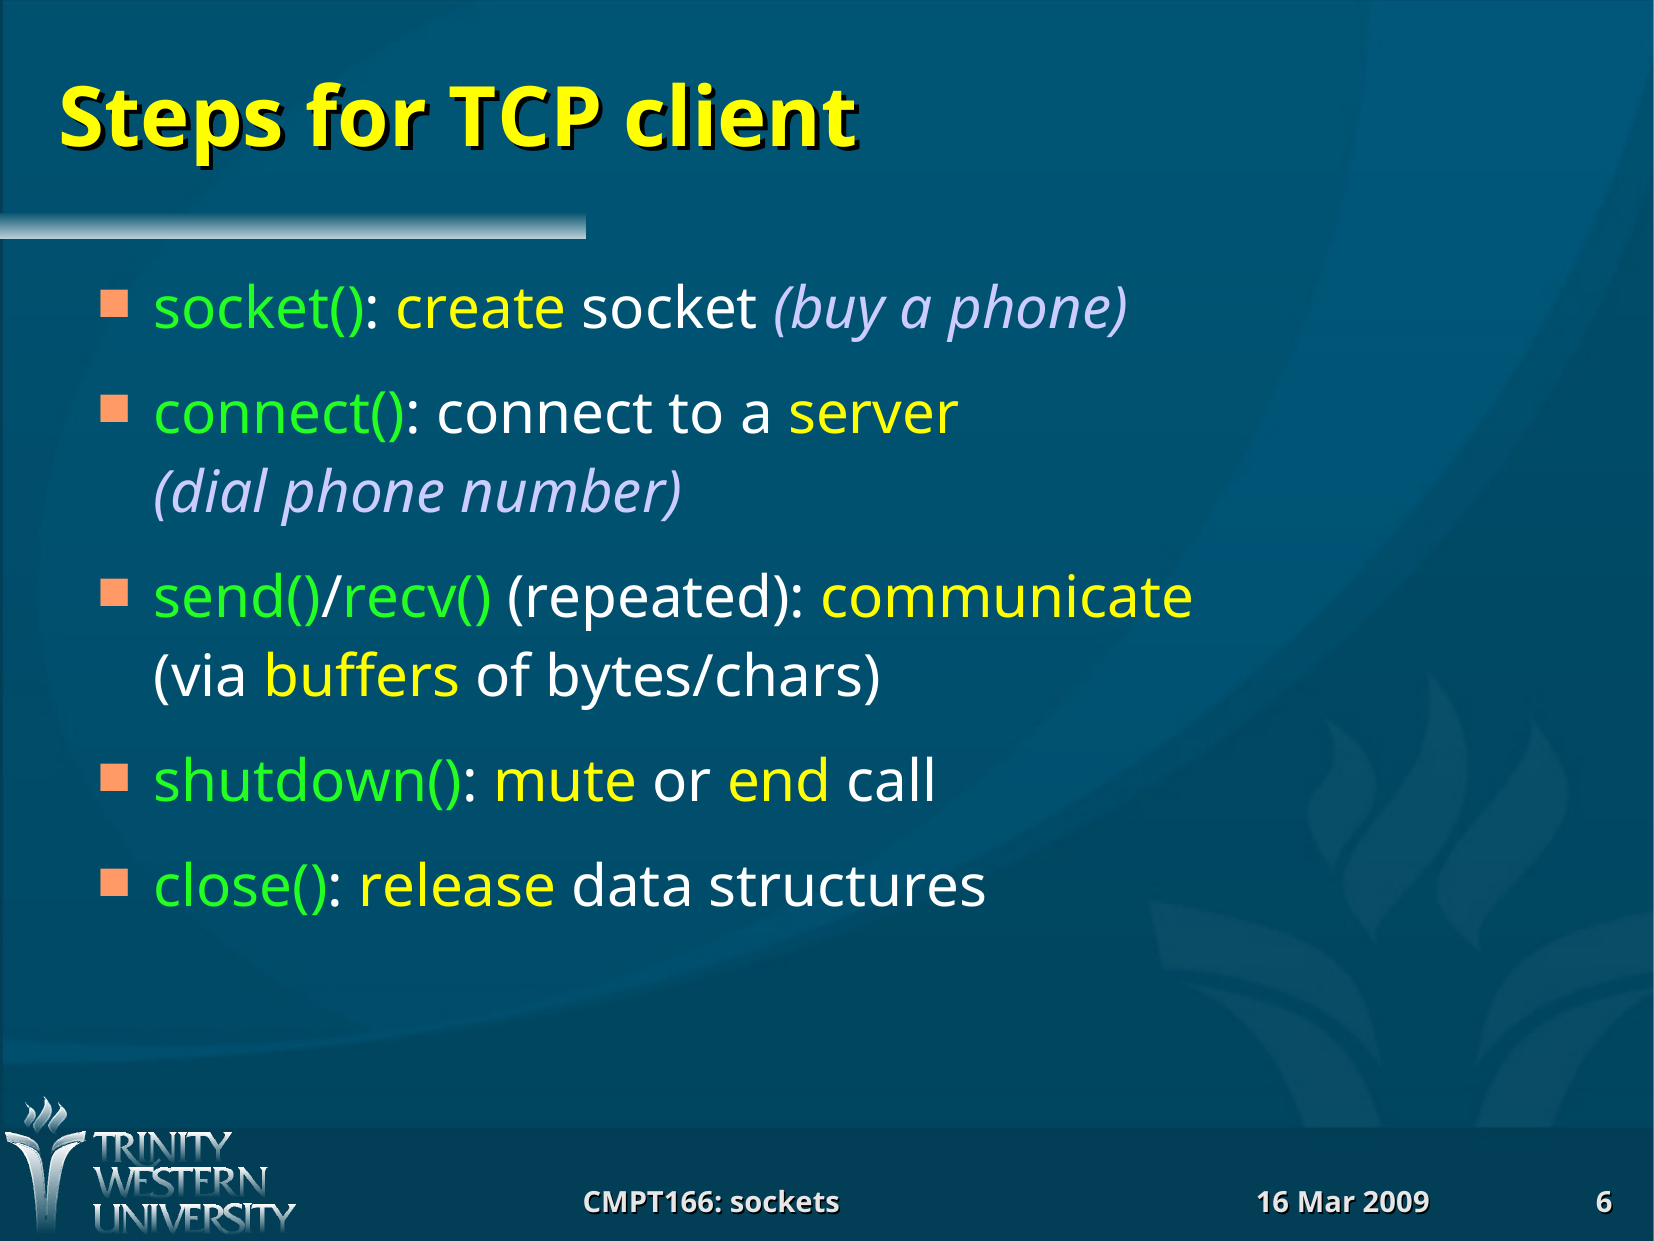

# Steps for TCP client
socket(): create socket (buy a phone)
connect(): connect to a server
(dial phone number)
send()/recv() (repeated): communicate
(via buffers of bytes/chars)
shutdown(): mute or end call
close(): release data structures
CMPT166: sockets
16 Mar 2009
6